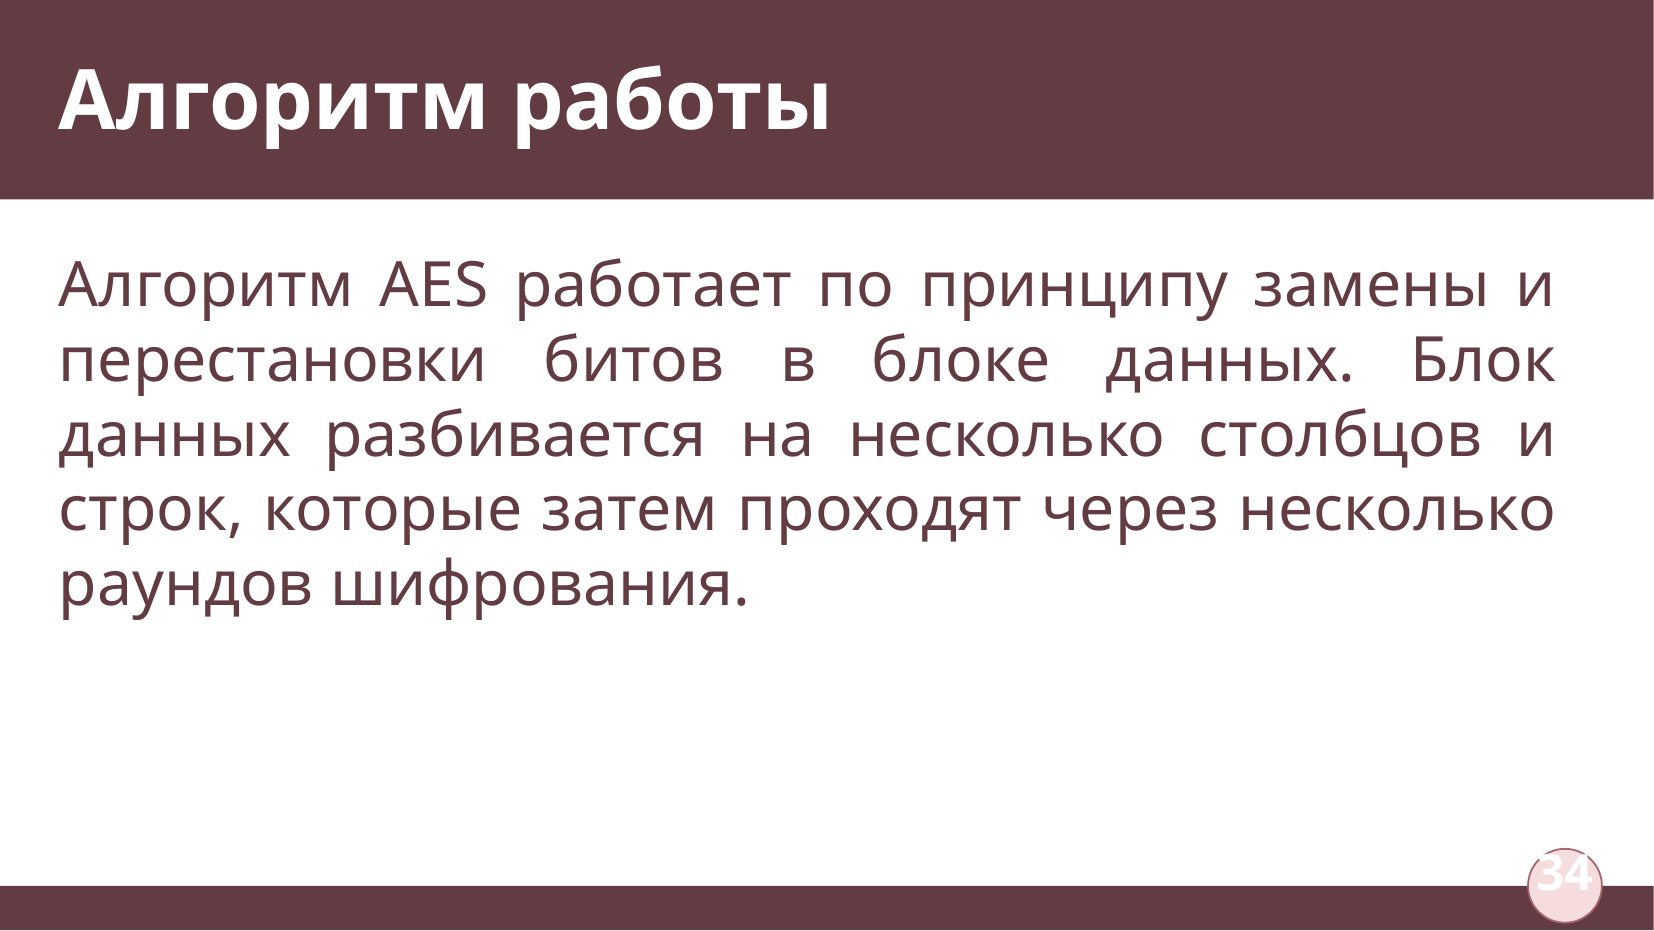

# Алгоритм работы
Алгоритм AES работает по принципу замены и перестановки битов в блоке данных. Блок данных разбивается на несколько столбцов и строк, которые затем проходят через несколько раундов шифрования.